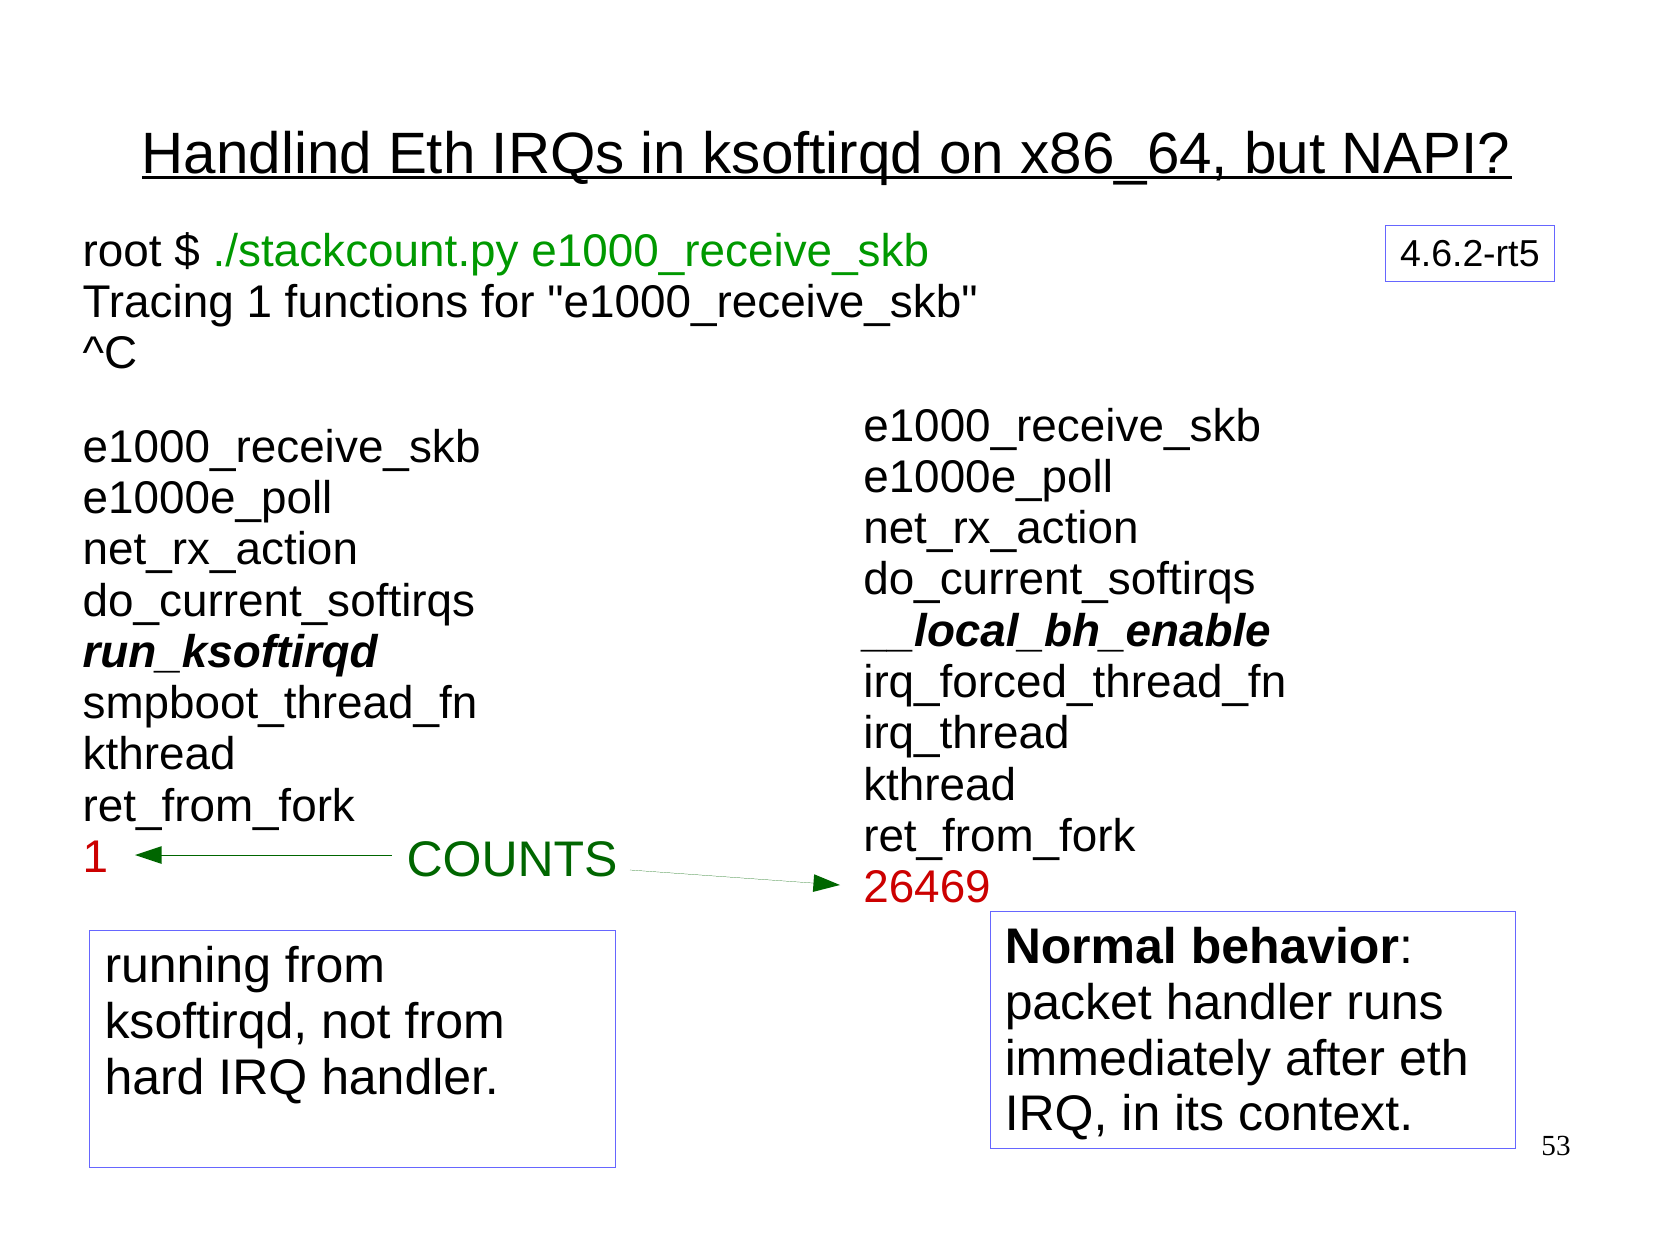

# Handlind Eth IRQs in ksoftirqd on x86_64, but NAPI?
root $ ./stackcount.py e1000_receive_skb
Tracing 1 functions for "e1000_receive_skb"
^C
e1000_receive_skb
e1000e_poll
net_rx_action
do_current_softirqs
run_ksoftirqd
smpboot_thread_fn
kthread
ret_from_fork
1
4.6.2-rt5
e1000_receive_skb
e1000e_poll
net_rx_action
do_current_softirqs
__local_bh_enable
irq_forced_thread_fn
irq_thread
kthread
ret_from_fork
26469
COUNTS
Normal behavior: packet handler runs immediately after eth IRQ, in its context.
running from ksoftirqd, not from hard IRQ handler.
53